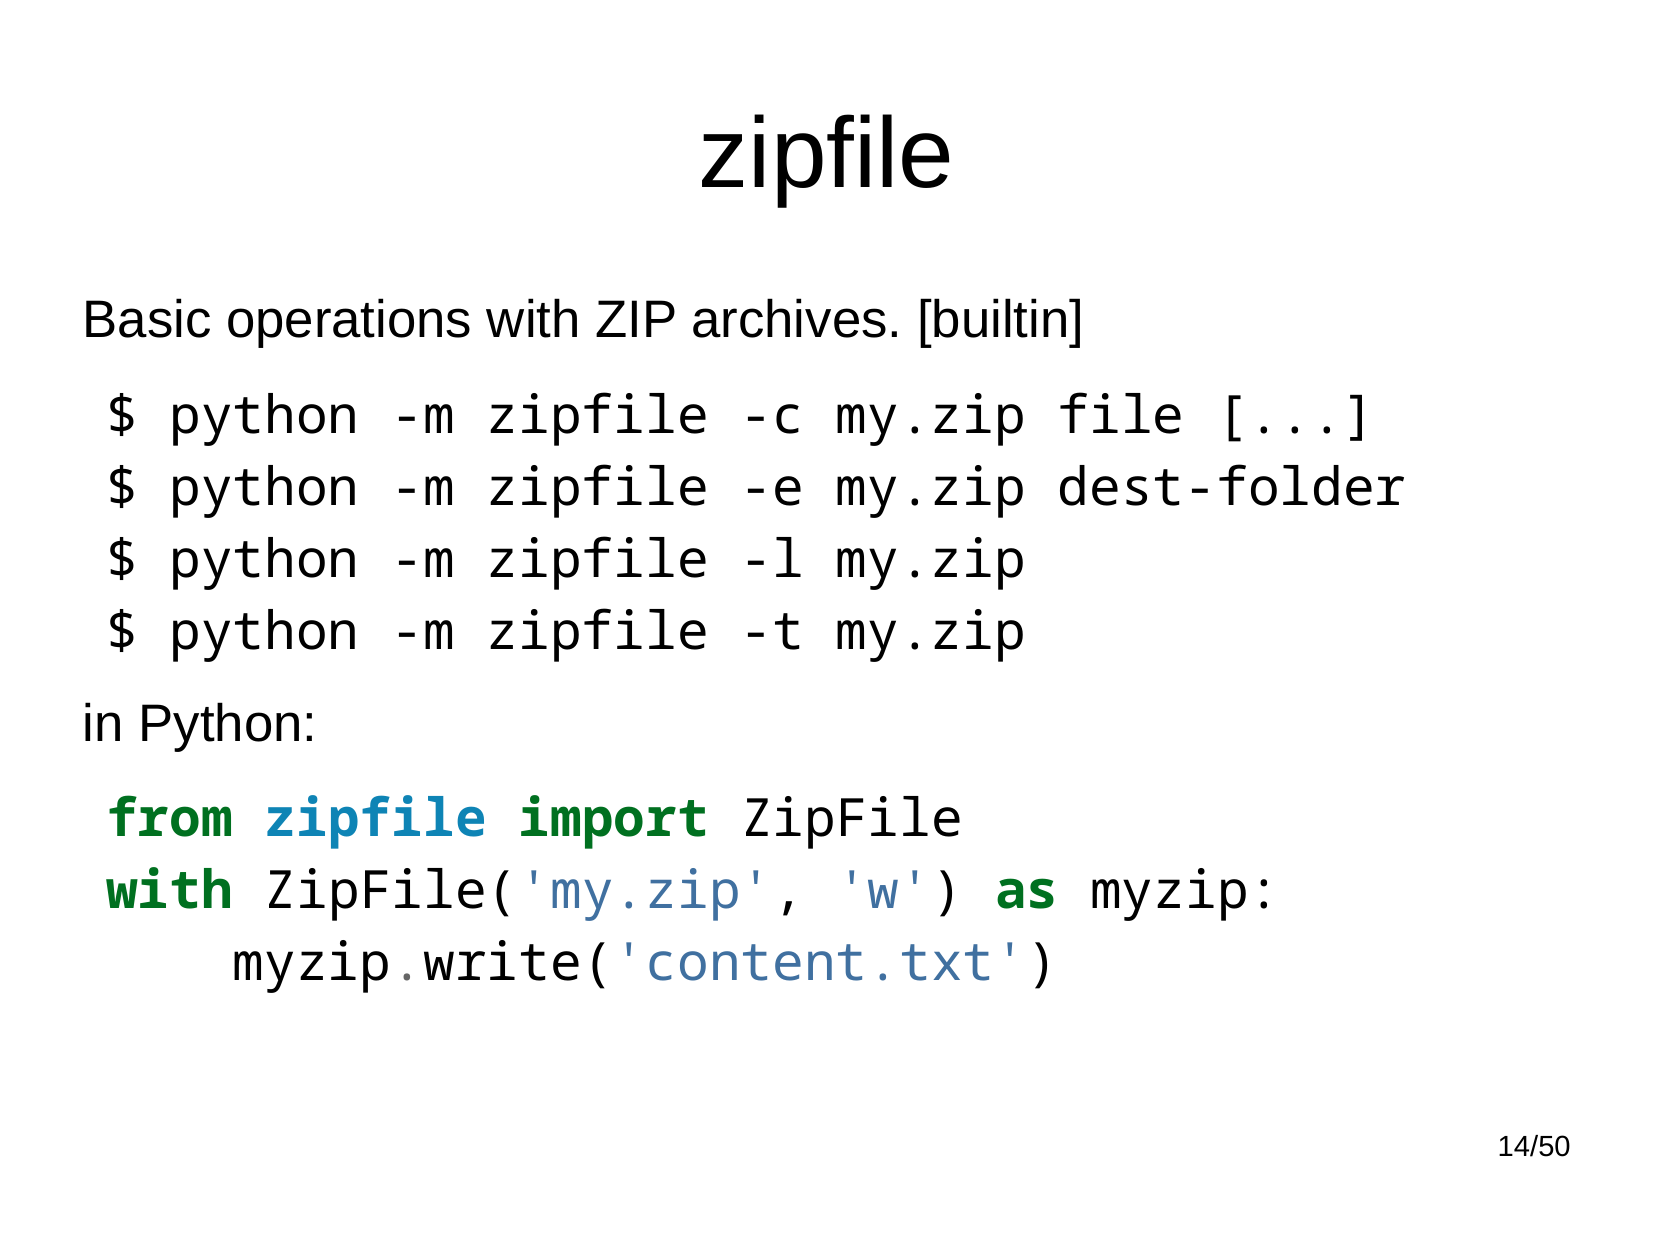

# zipfile
Basic operations with ZIP archives. [builtin]
$ python -m zipfile -c my.zip file [...]
$ python -m zipfile -e my.zip dest-folder
$ python -m zipfile -l my.zip
$ python -m zipfile -t my.zip
in Python:
from zipfile import ZipFile
with ZipFile('my.zip', 'w') as myzip:
 myzip.write('content.txt')
14